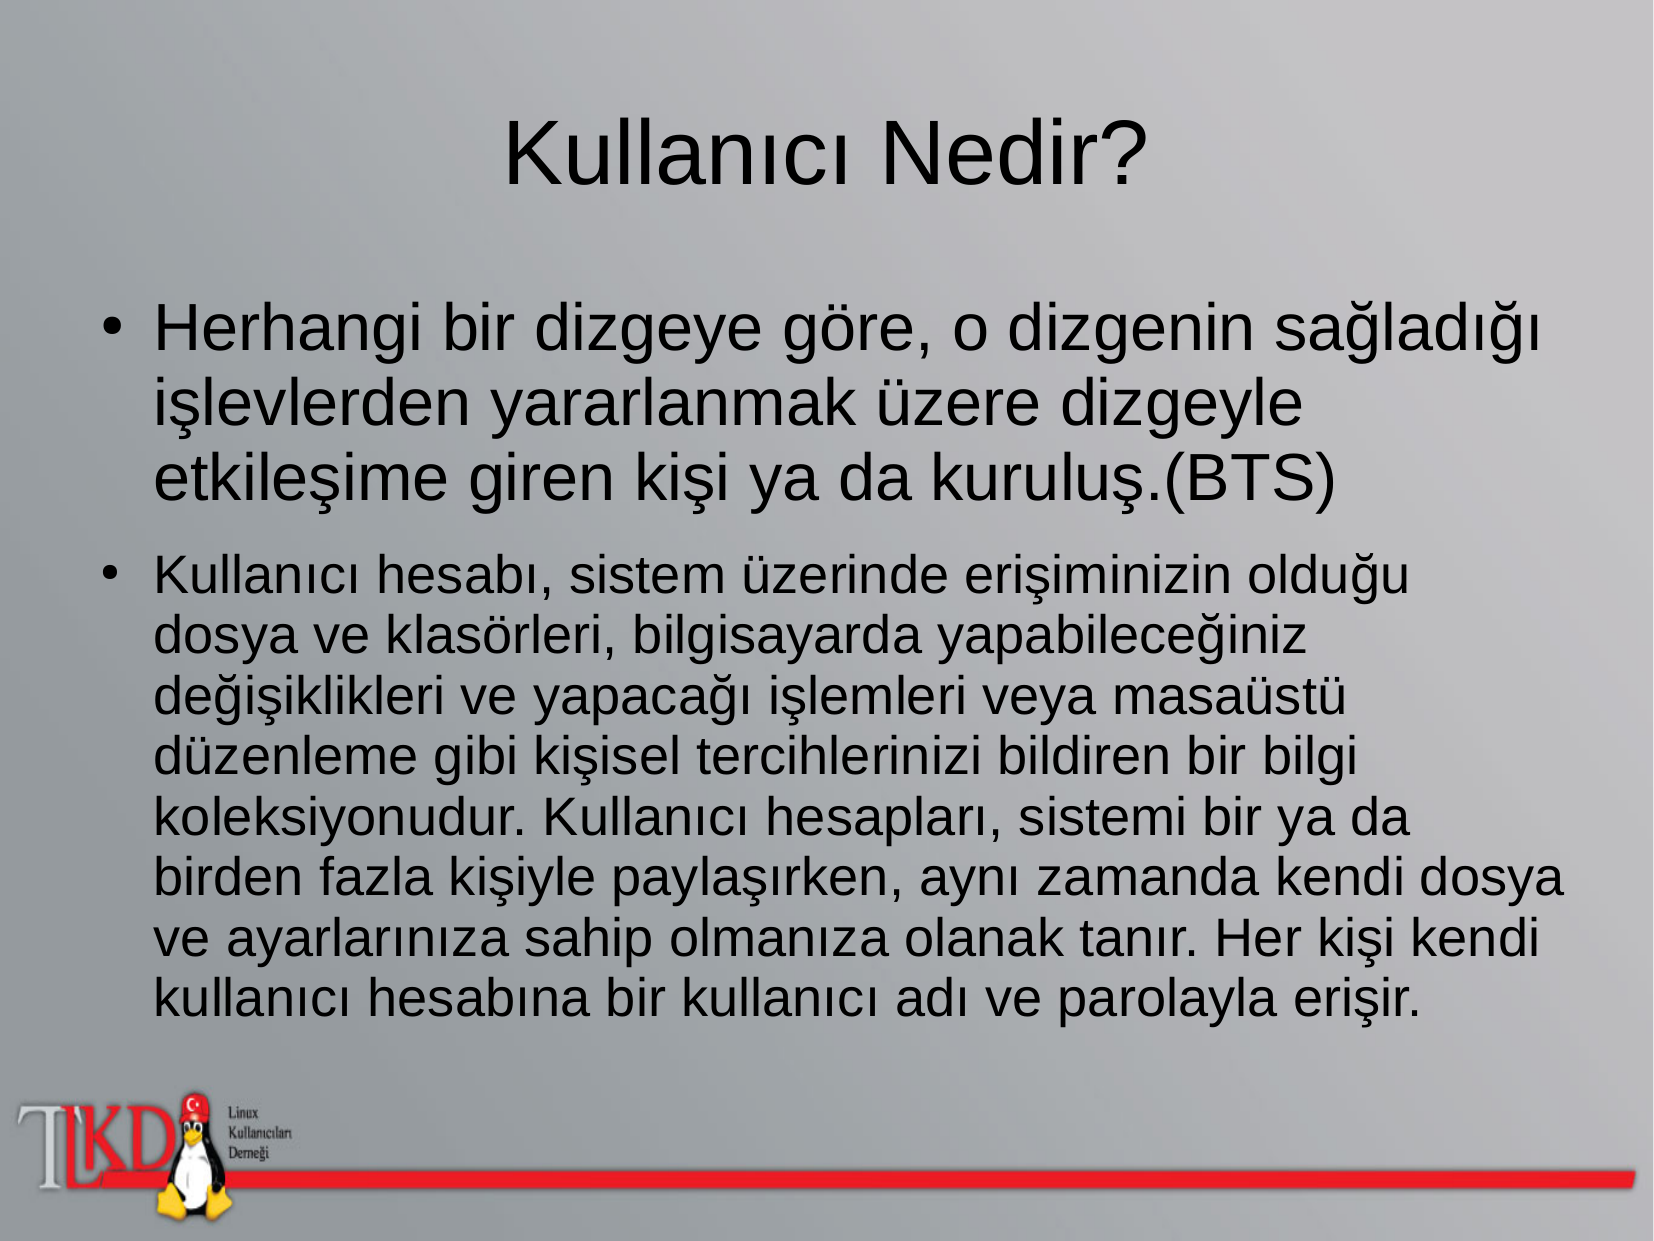

# Kullanıcı Nedir?
Herhangi bir dizgeye göre, o dizgenin sağladığı işlevlerden yararlanmak üzere dizgeyle etkileşime giren kişi ya da kuruluş.(BTS)
Kullanıcı hesabı, sistem üzerinde erişiminizin olduğu dosya ve klasörleri, bilgisayarda yapabileceğiniz değişiklikleri ve yapacağı işlemleri veya masaüstü düzenleme gibi kişisel tercihlerinizi bildiren bir bilgi koleksiyonudur. Kullanıcı hesapları, sistemi bir ya da birden fazla kişiyle paylaşırken, aynı zamanda kendi dosya ve ayarlarınıza sahip olmanıza olanak tanır. Her kişi kendi kullanıcı hesabına bir kullanıcı adı ve parolayla erişir.